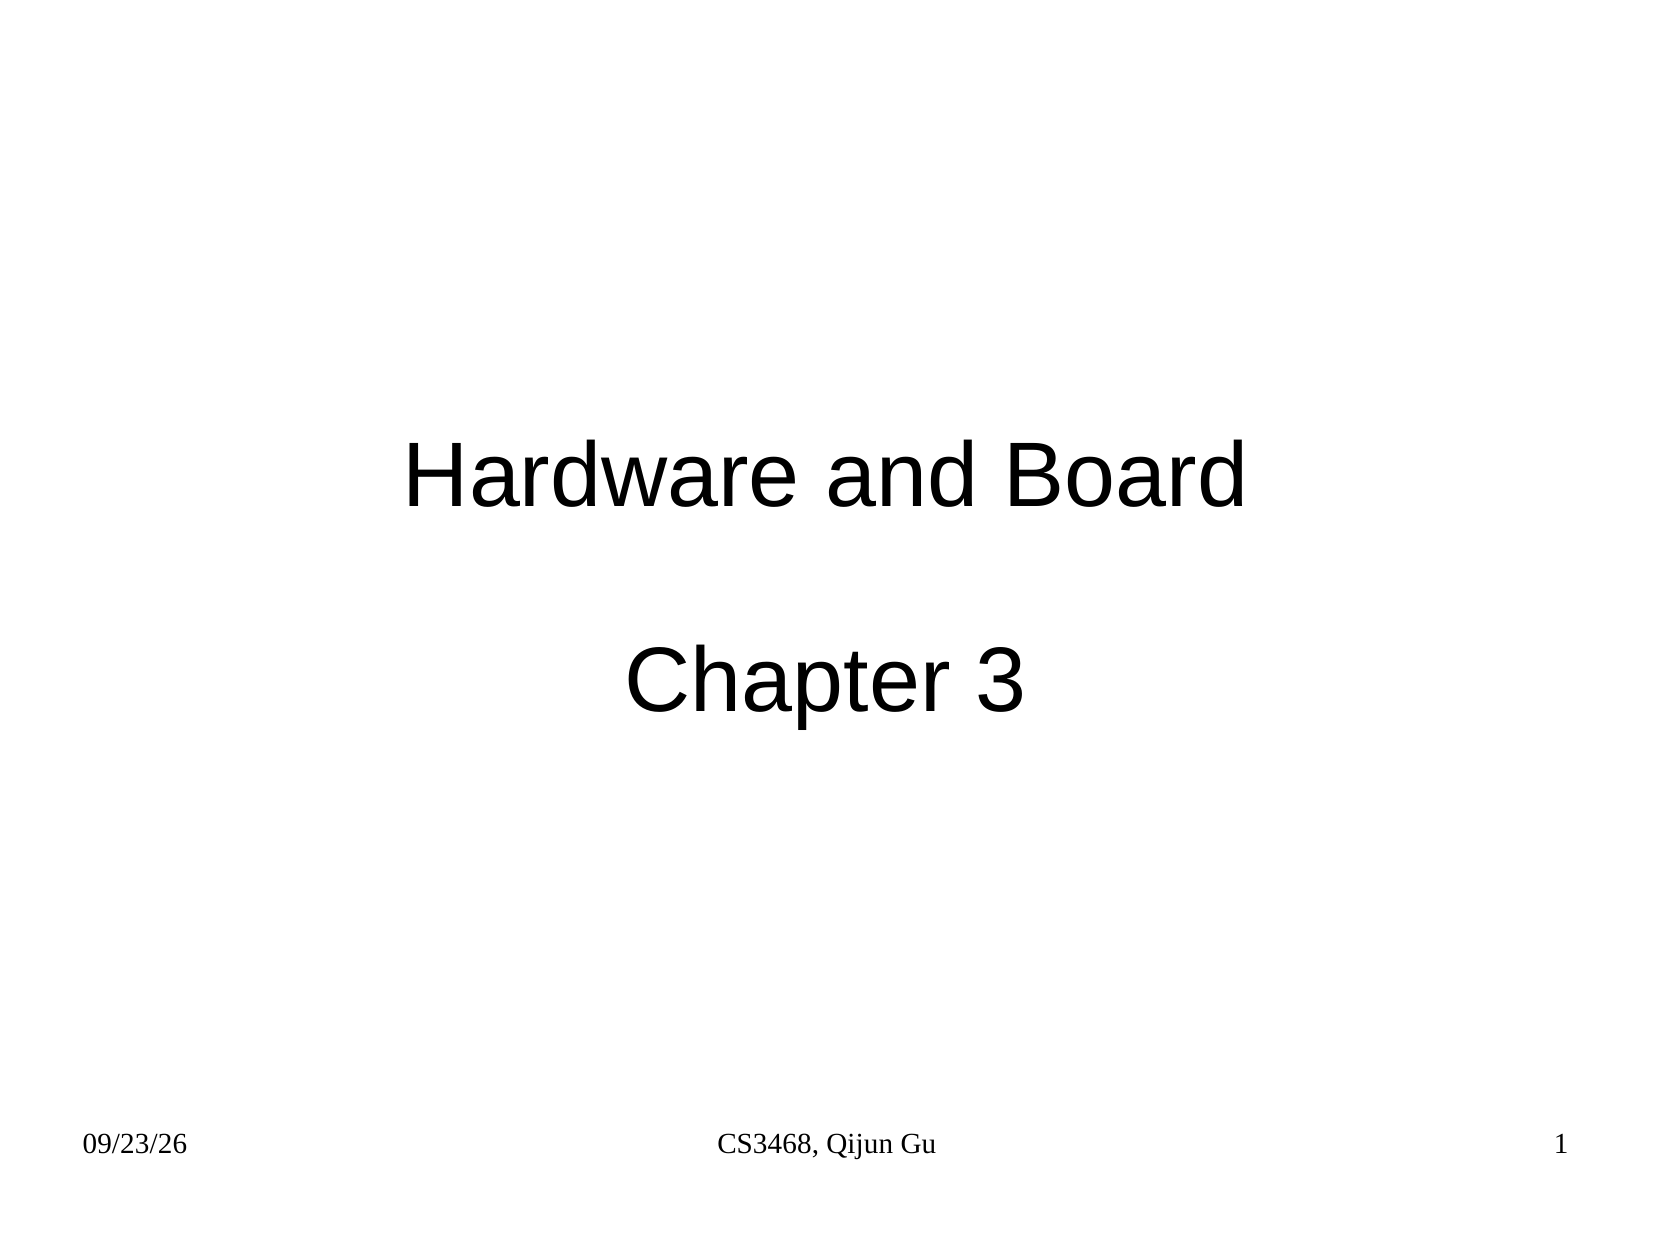

Hardware and Board
Chapter 3
CS3468, Qijun Gu
1